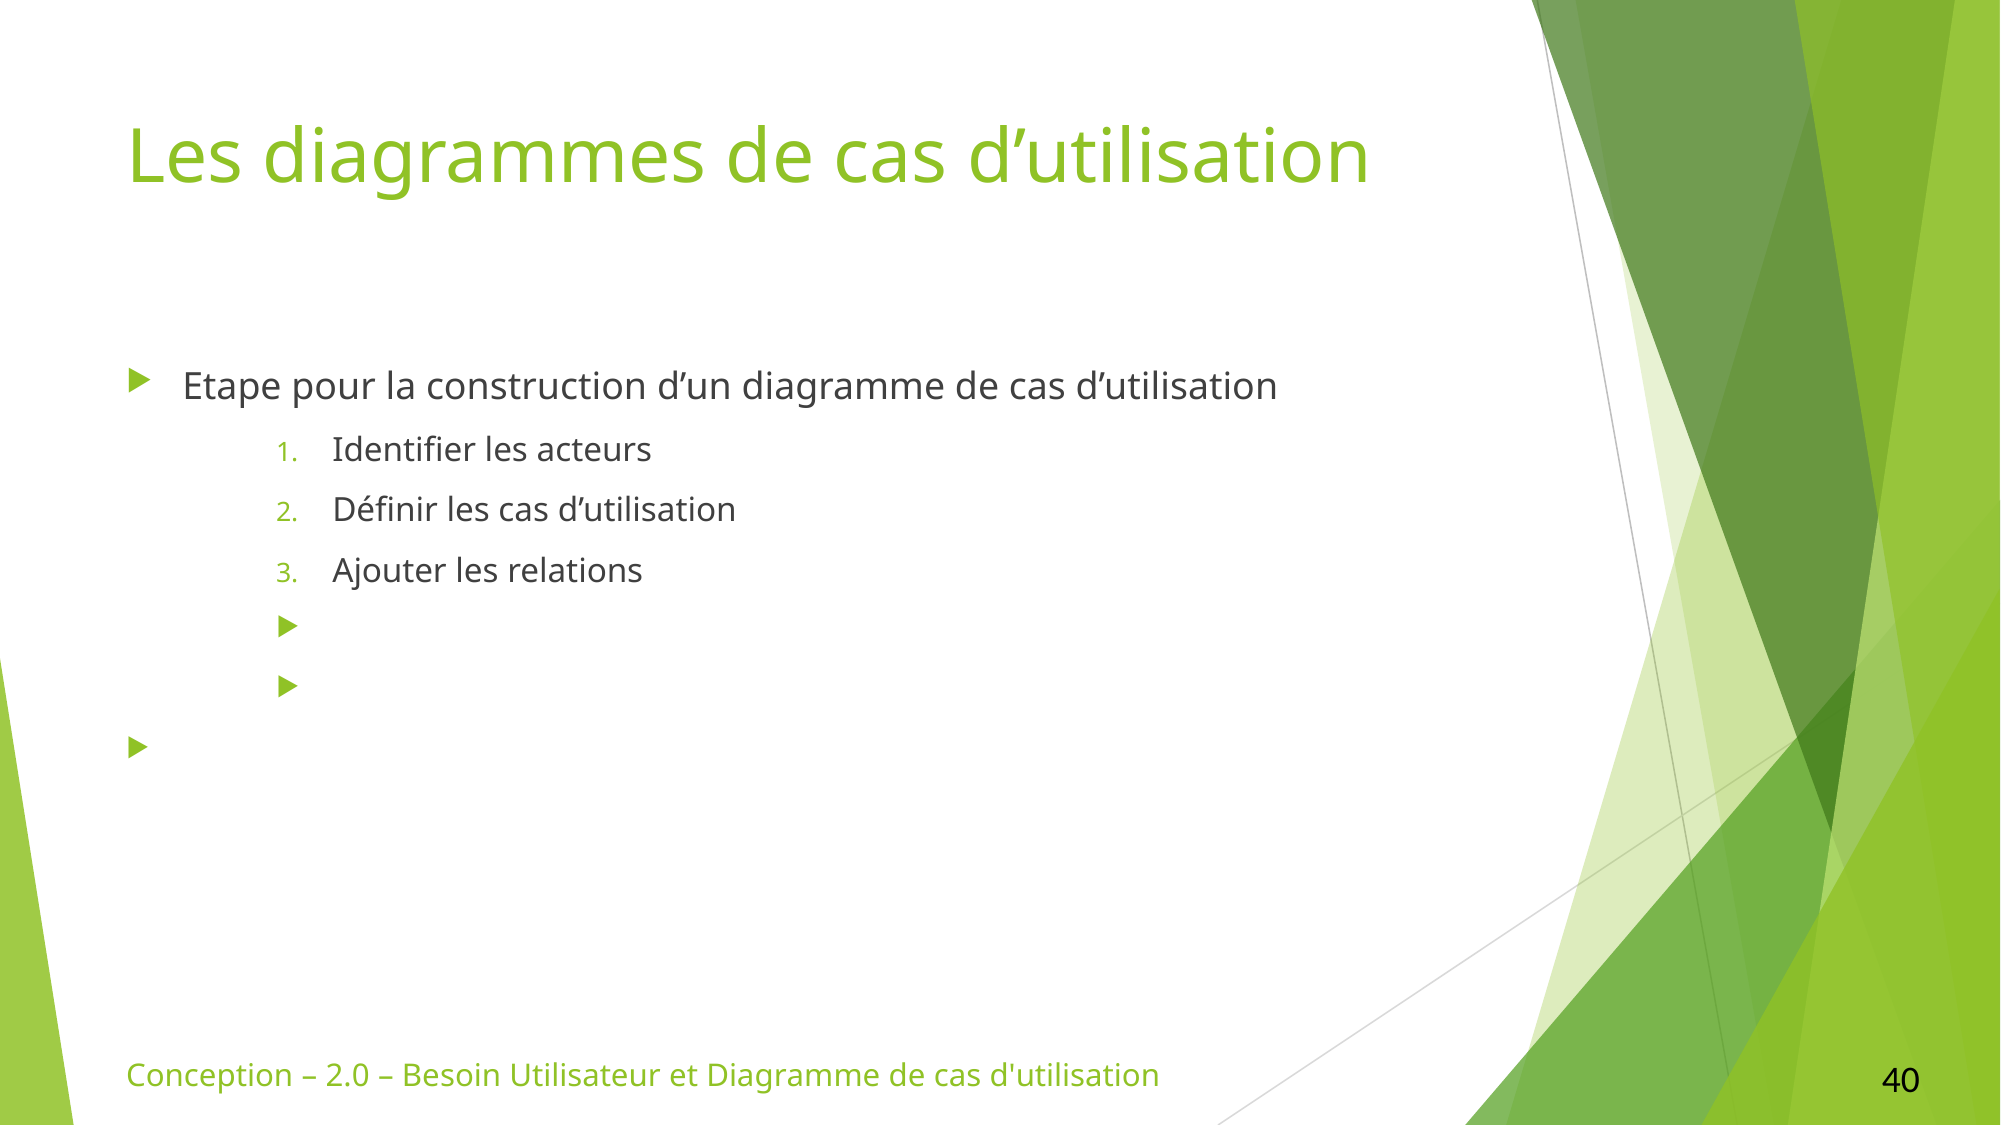

# Les diagrammes de cas d’utilisation
Etape pour la construction d’un diagramme de cas d’utilisation
Identifier les acteurs
Définir les cas d’utilisation
Ajouter les relations
Conception – 2.0 – Besoin Utilisateur et Diagramme de cas d'utilisation